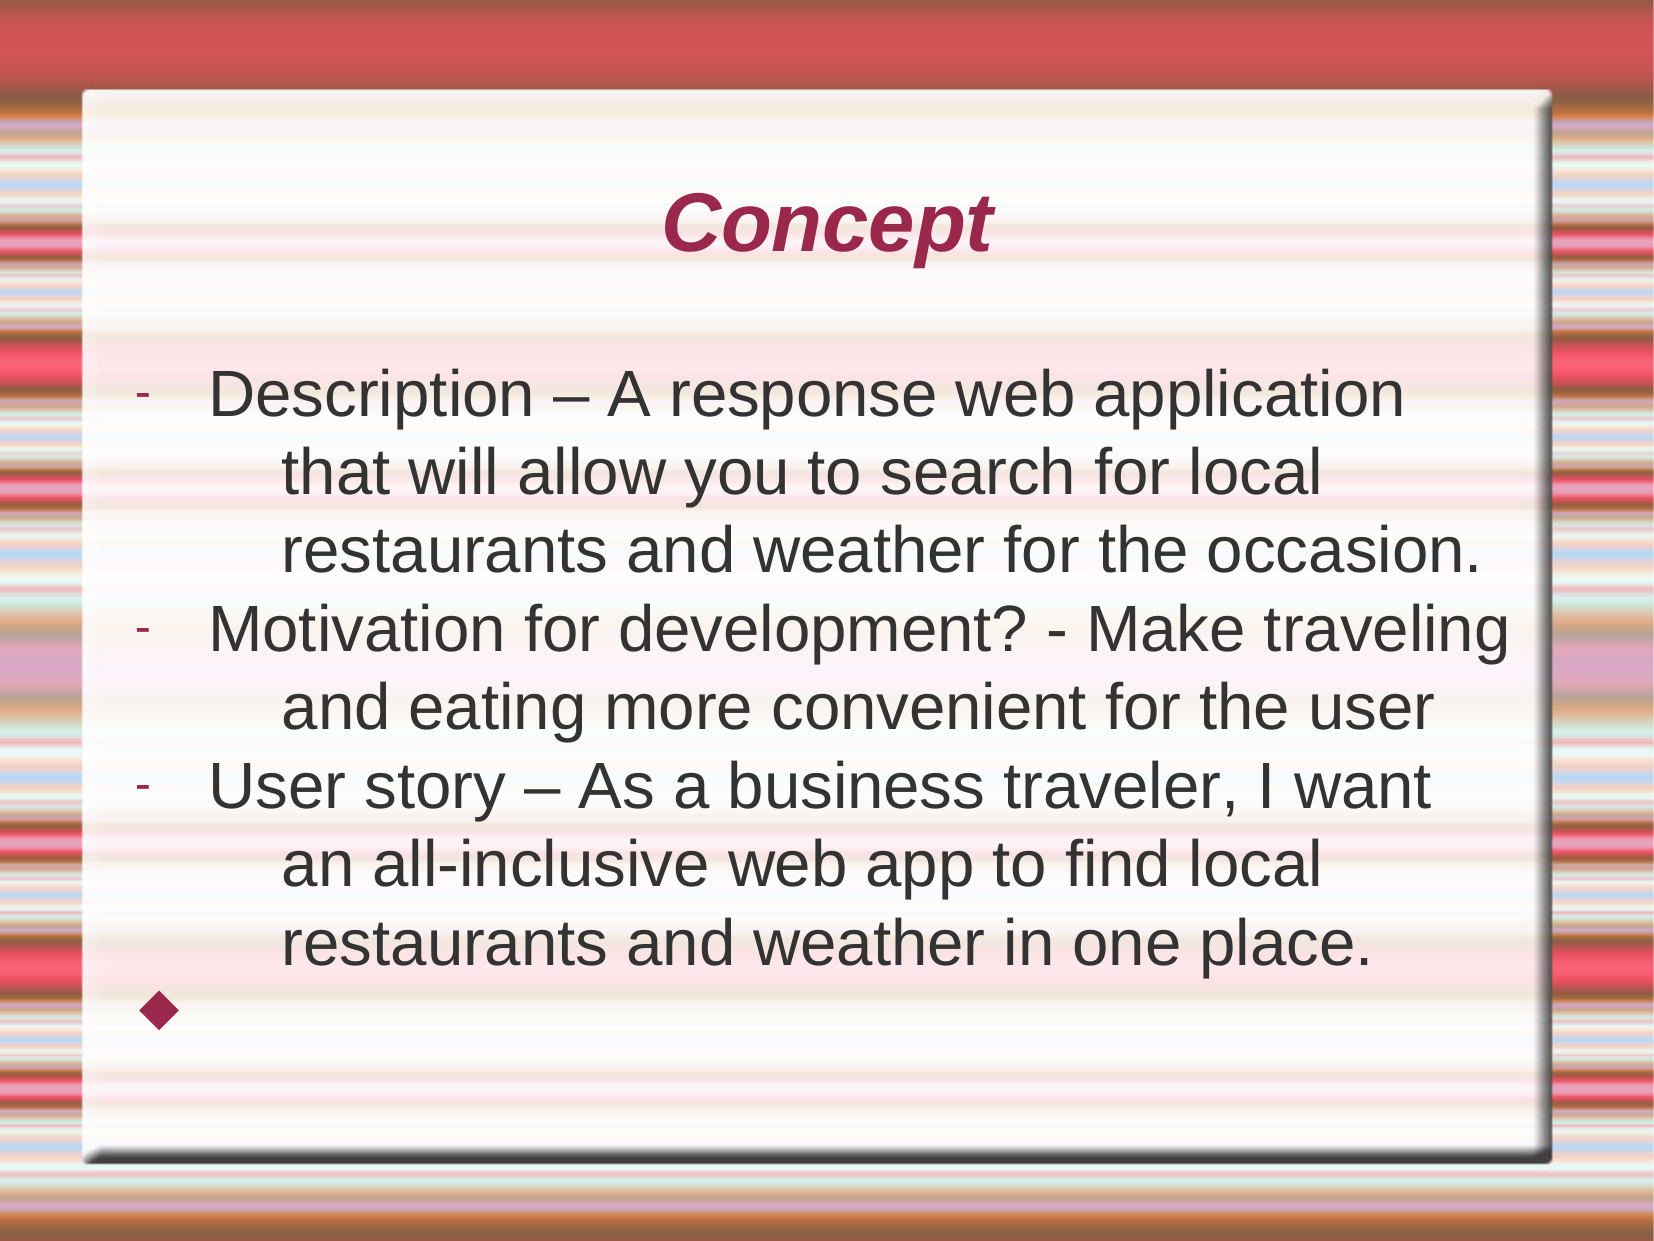

# Concept
Description – A response web application that will allow you to search for local restaurants and weather for the occasion.
Motivation for development? - Make traveling and eating more convenient for the user
User story – As a business traveler, I want an all-inclusive web app to find local restaurants and weather in one place.